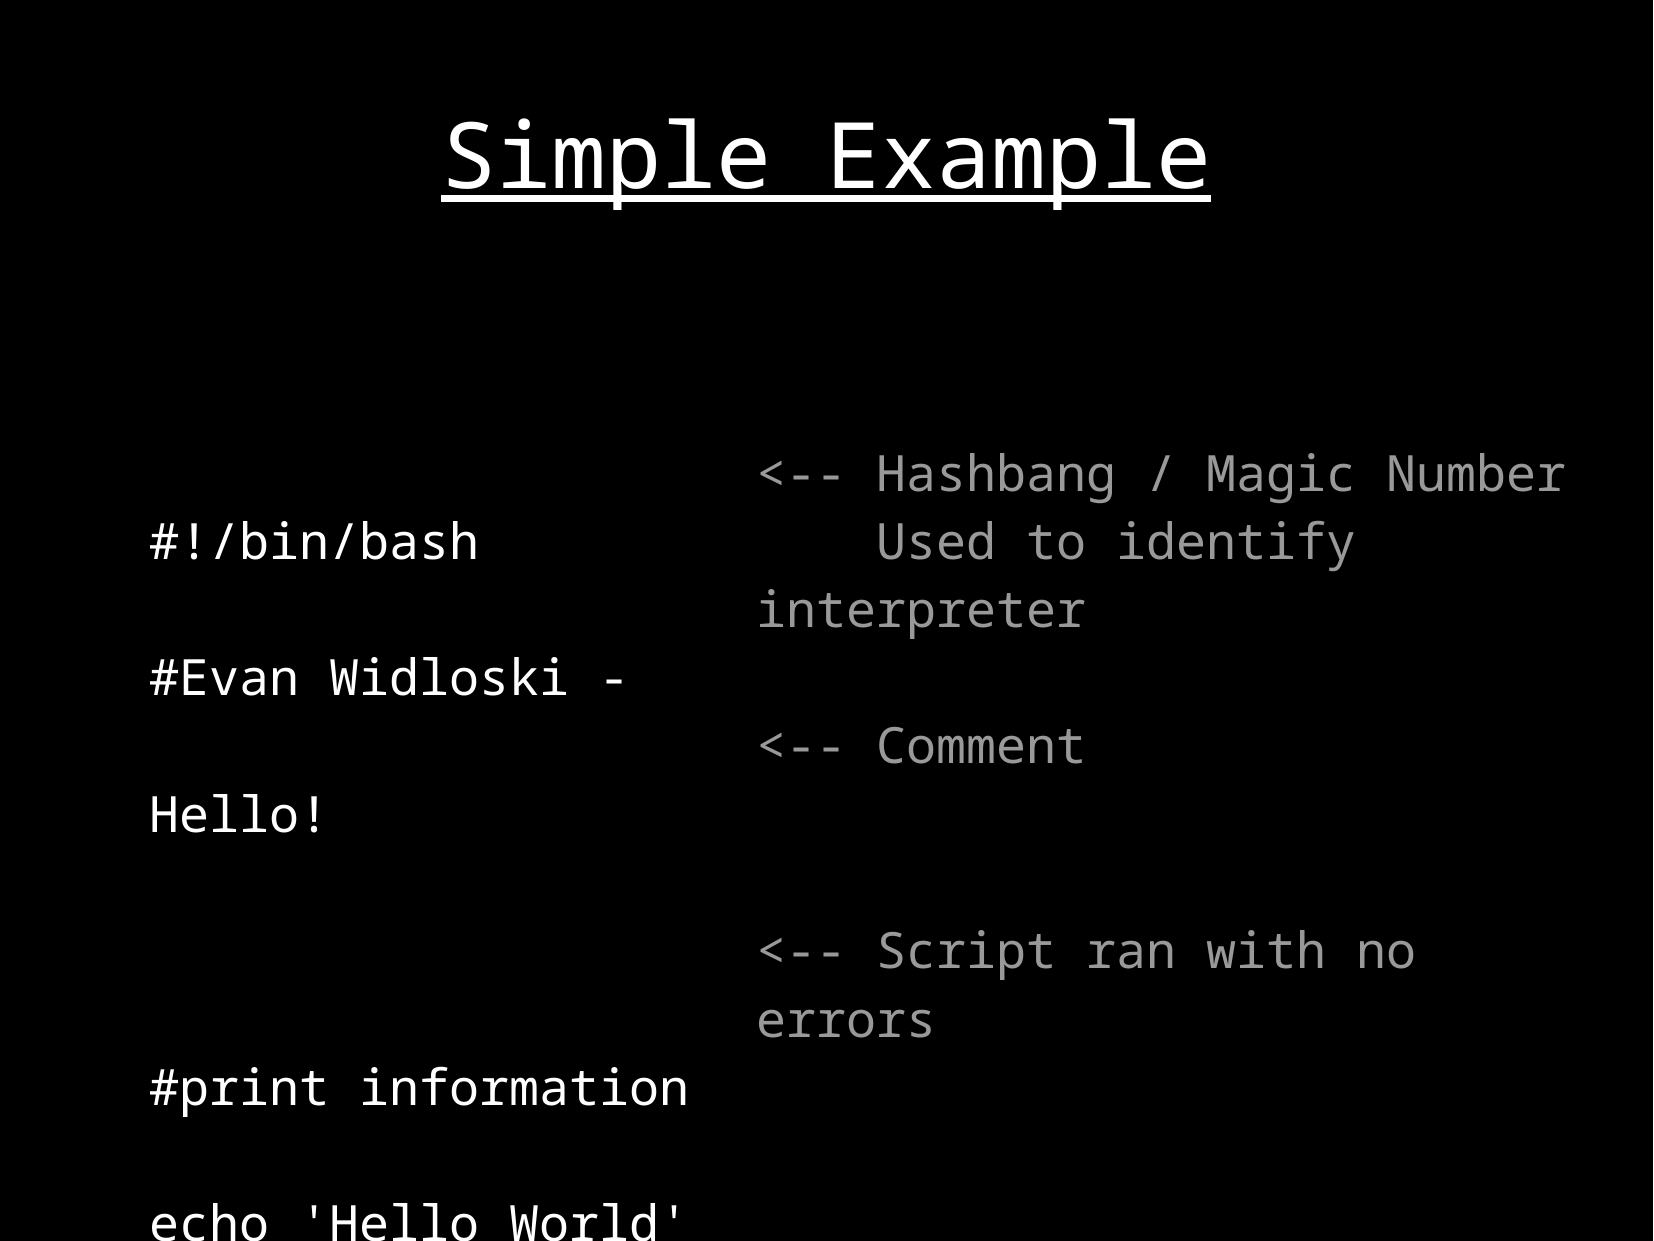

# Simple Example
| #!/bin/bash #Evan Widloski - Hello! #print information echo 'Hello World' exit | <-- Hashbang / Magic Number Used to identify interpreter <-- Comment <-- Script ran with no errors |
| --- | --- |